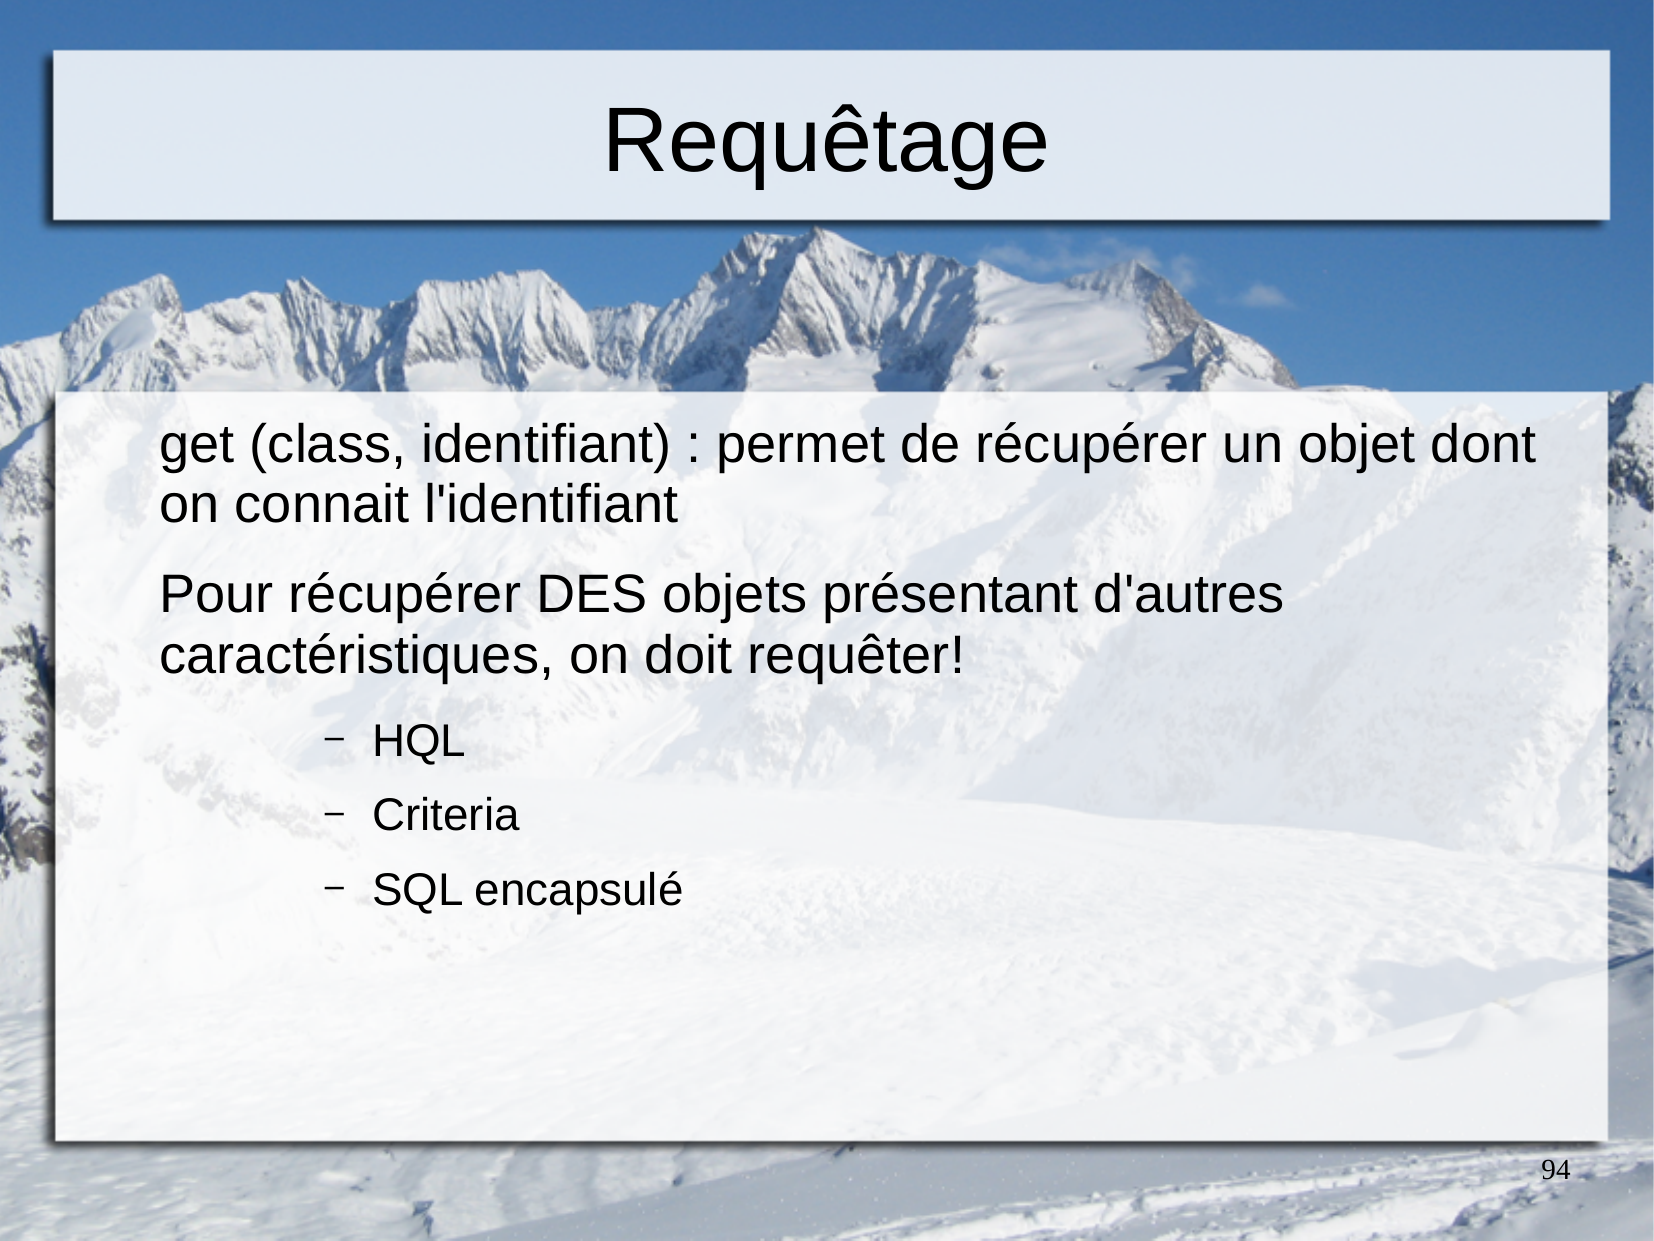

# Requêtage
get (class, identifiant) : permet de récupérer un objet dont on connait l'identifiant
Pour récupérer DES objets présentant d'autres caractéristiques, on doit requêter!
HQL
Criteria
SQL encapsulé
94